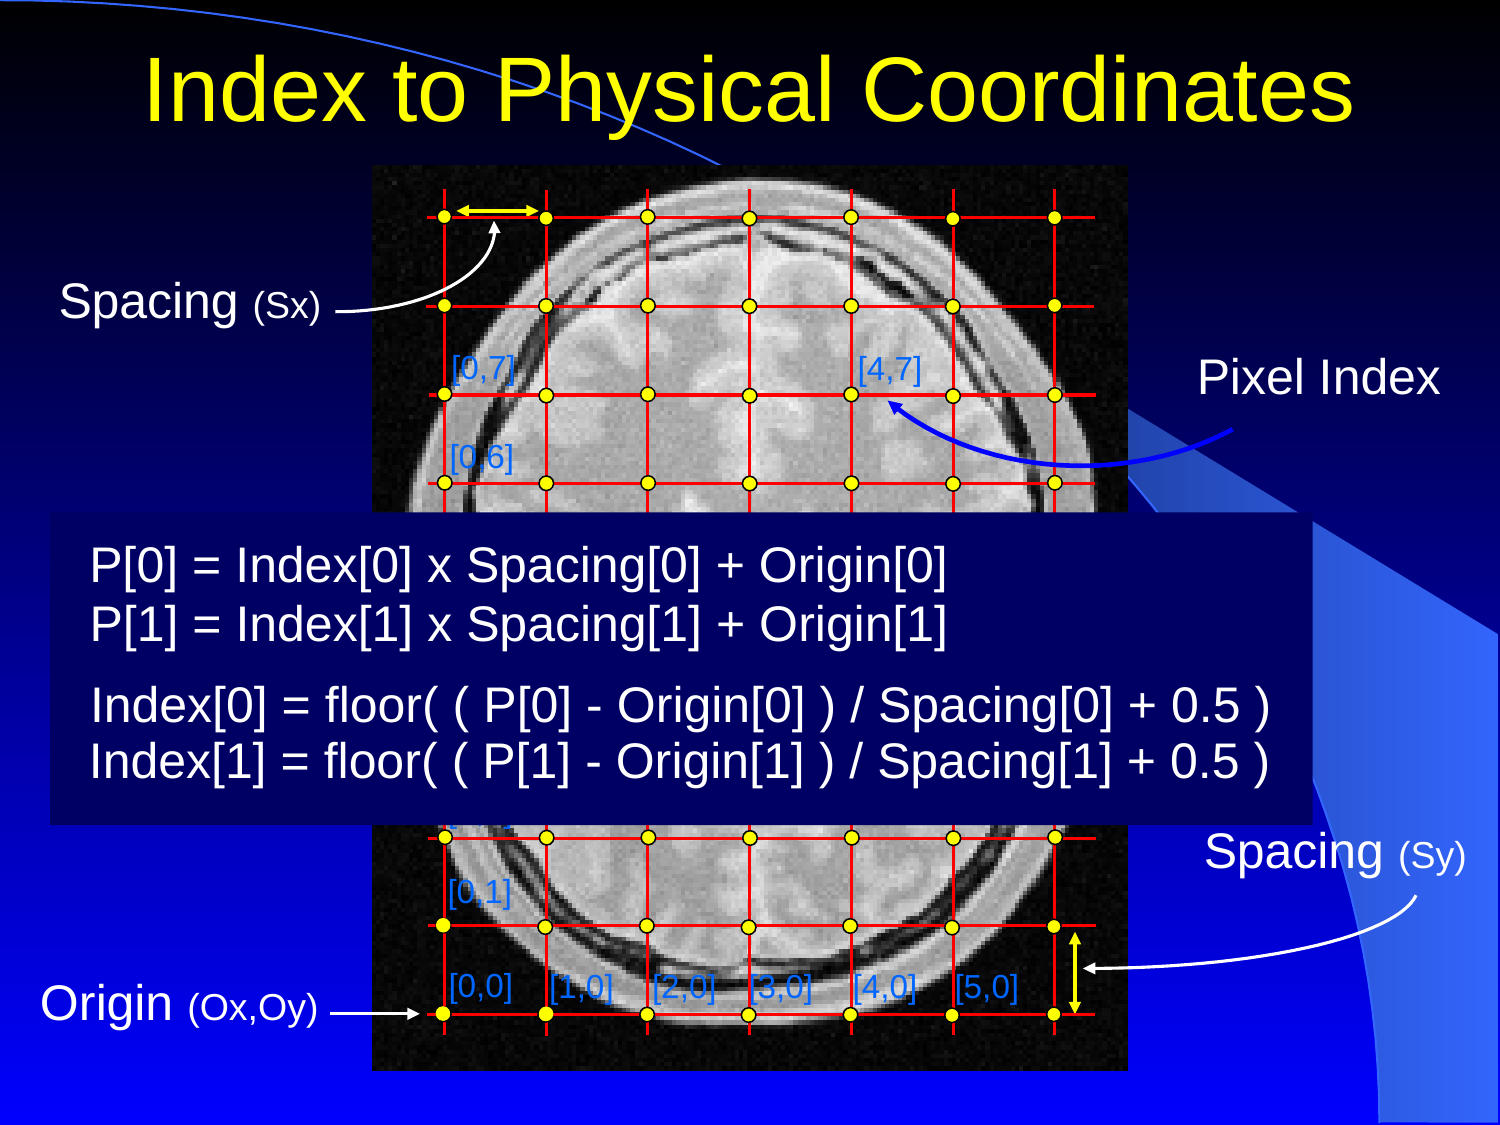

# Index to Physical Coordinates
Spacing (Sx)
Pixel Index
[0,7]
[4,7]
[0,6]
[0,5]
P[0] = Index[0] x Spacing[0] + Origin[0]
P[1] = Index[1] x Spacing[1] + Origin[1]
[0,4]
Index[0] = floor( ( P[0] - Origin[0] ) / Spacing[0] + 0.5 )
[0,3]
Index[1] = floor( ( P[1] - Origin[1] ) / Spacing[1] + 0.5 )
[0,2]
Spacing (Sy)
[0,1]
[0,0]
[1,0]
[2,0]
[3,0]
[4,0]
[5,0]
Origin (Ox,Oy)